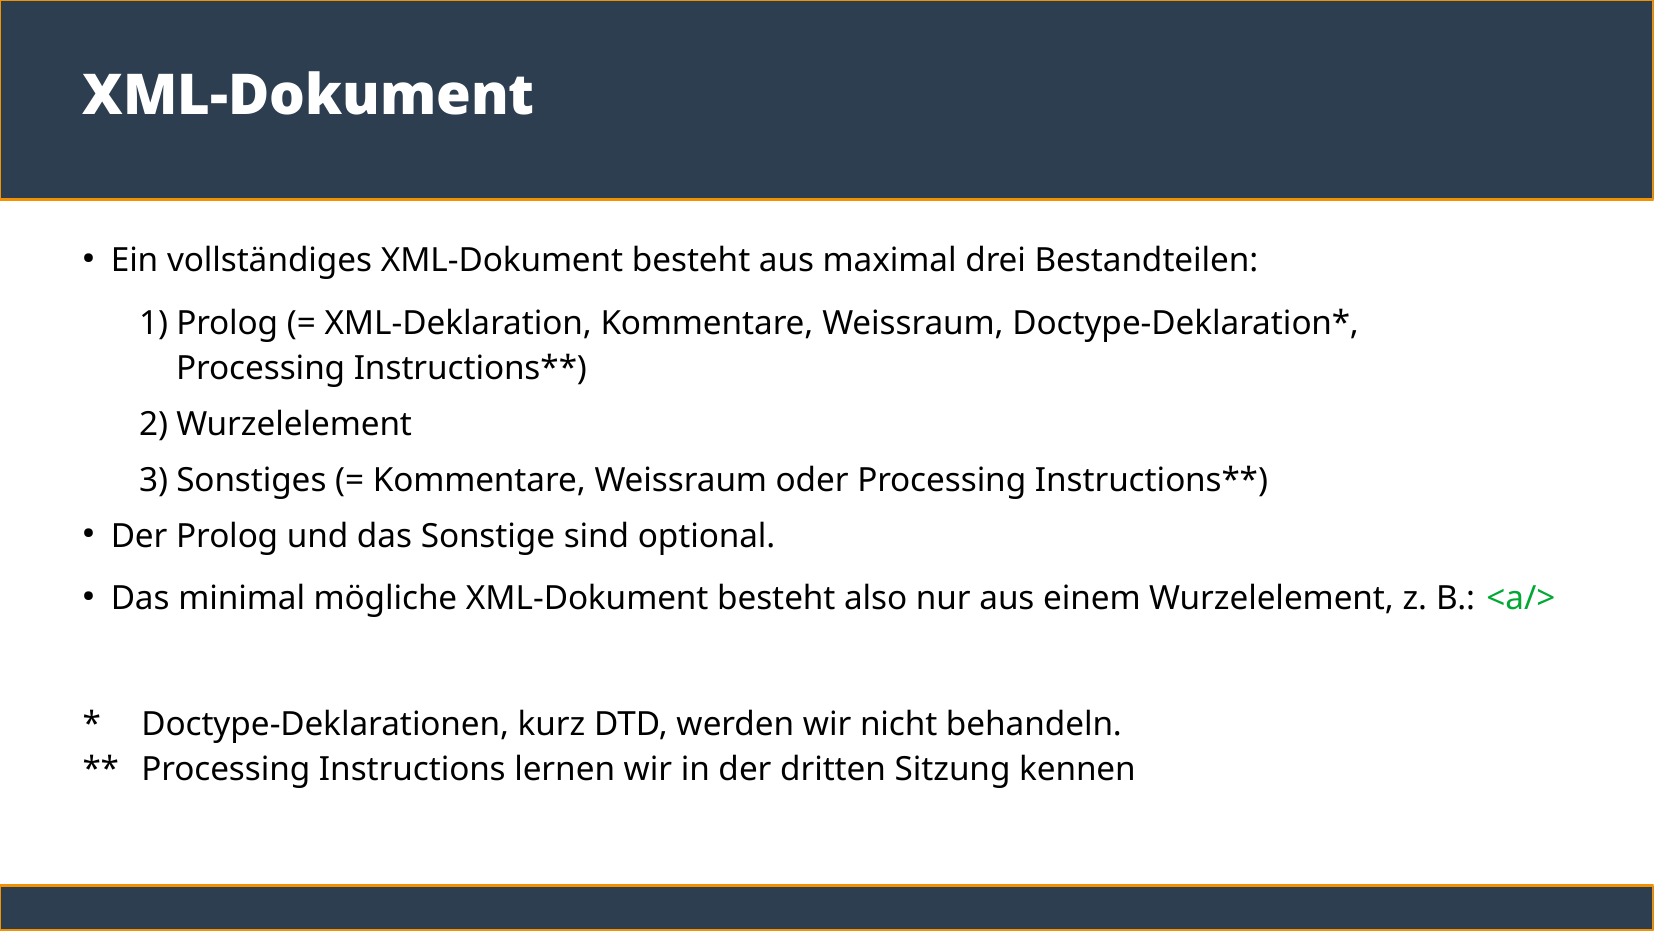

# XML-Dokument
Ein vollständiges XML-Dokument besteht aus maximal drei Bestandteilen:
 Prolog (= XML-Deklaration, Kommentare, Weissraum, Doctype-Deklaration*,
 Processing Instructions**)
 Wurzelelement
 Sonstiges (= Kommentare, Weissraum oder Processing Instructions**)
Der Prolog und das Sonstige sind optional.
Das minimal mögliche XML-Dokument besteht also nur aus einem Wurzelelement, z. B.: <a/>
* 	Doctype-Deklarationen, kurz DTD, werden wir nicht behandeln.
** 	Processing Instructions lernen wir in der dritten Sitzung kennen